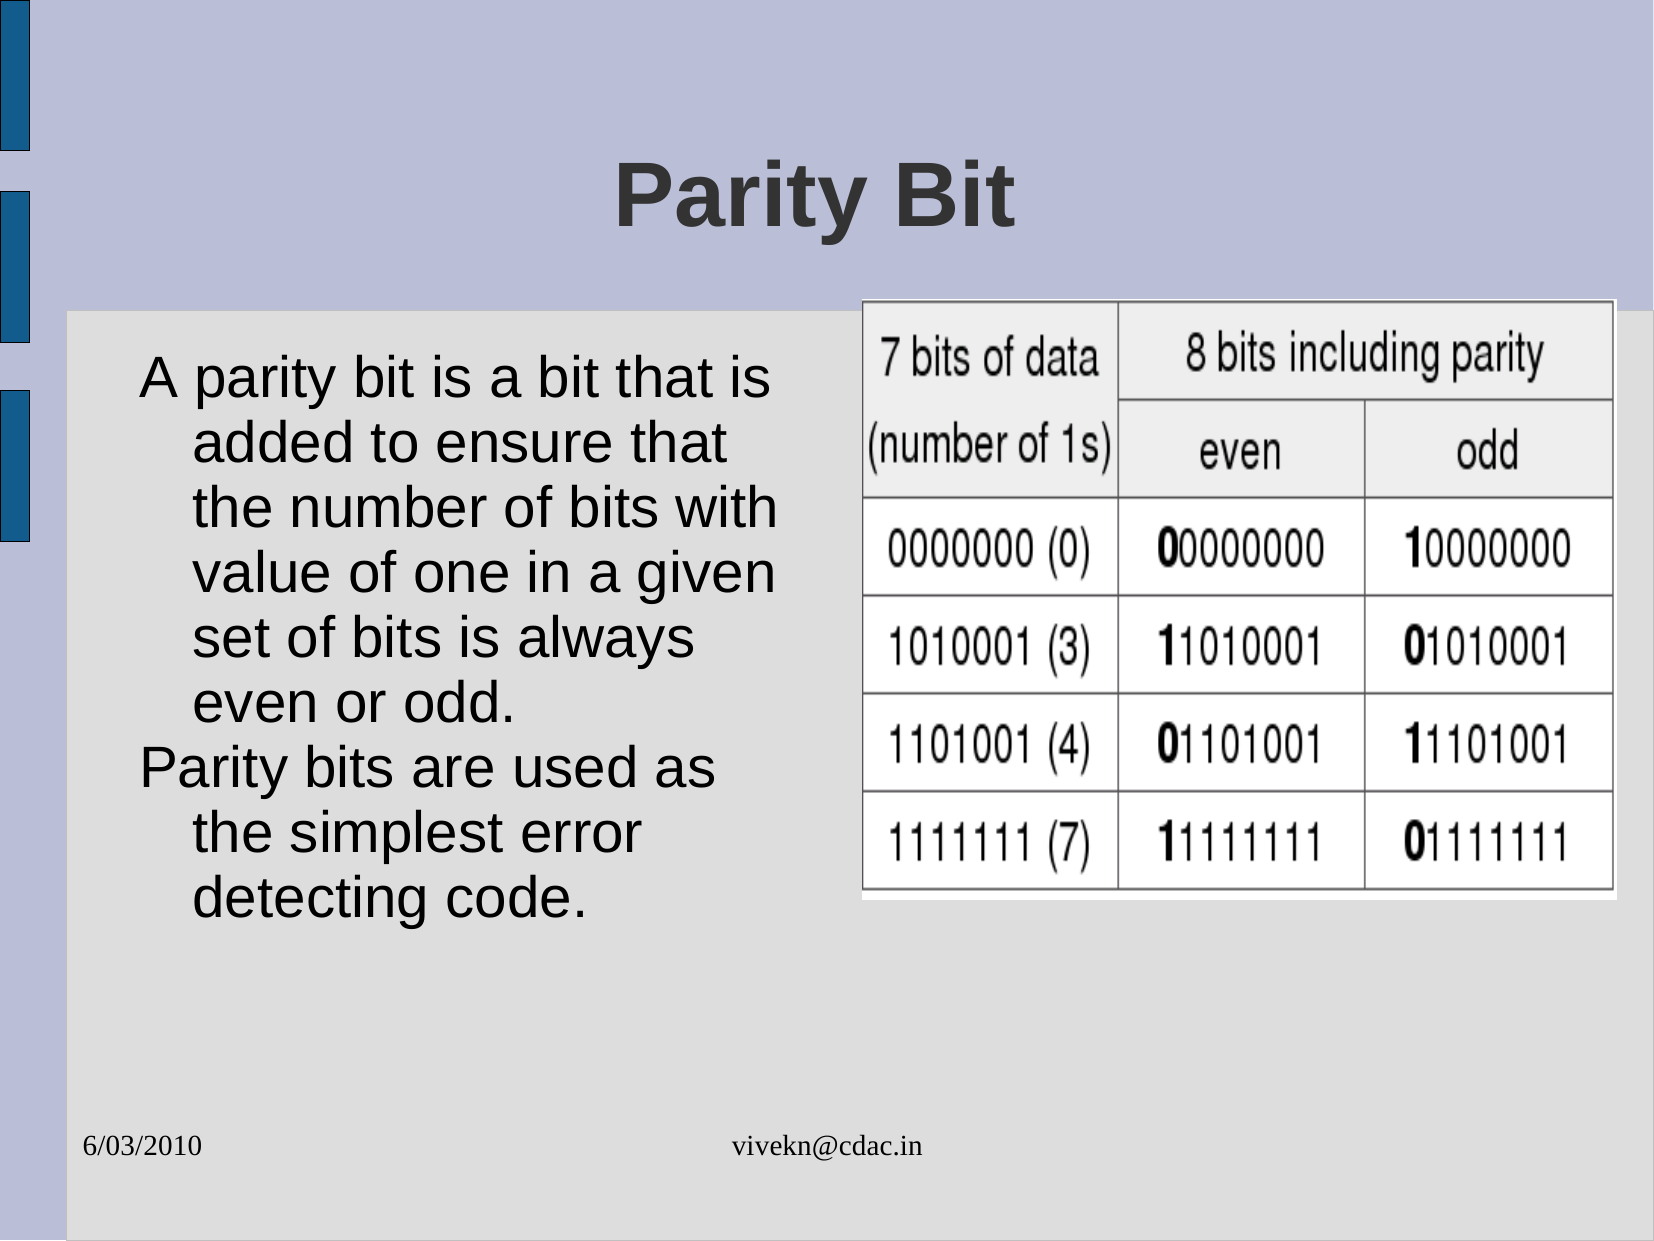

# Parity Bit
A parity bit is a bit that is added to ensure that the number of bits with value of one in a given set of bits is always even or odd.
Parity bits are used as the simplest error detecting code.